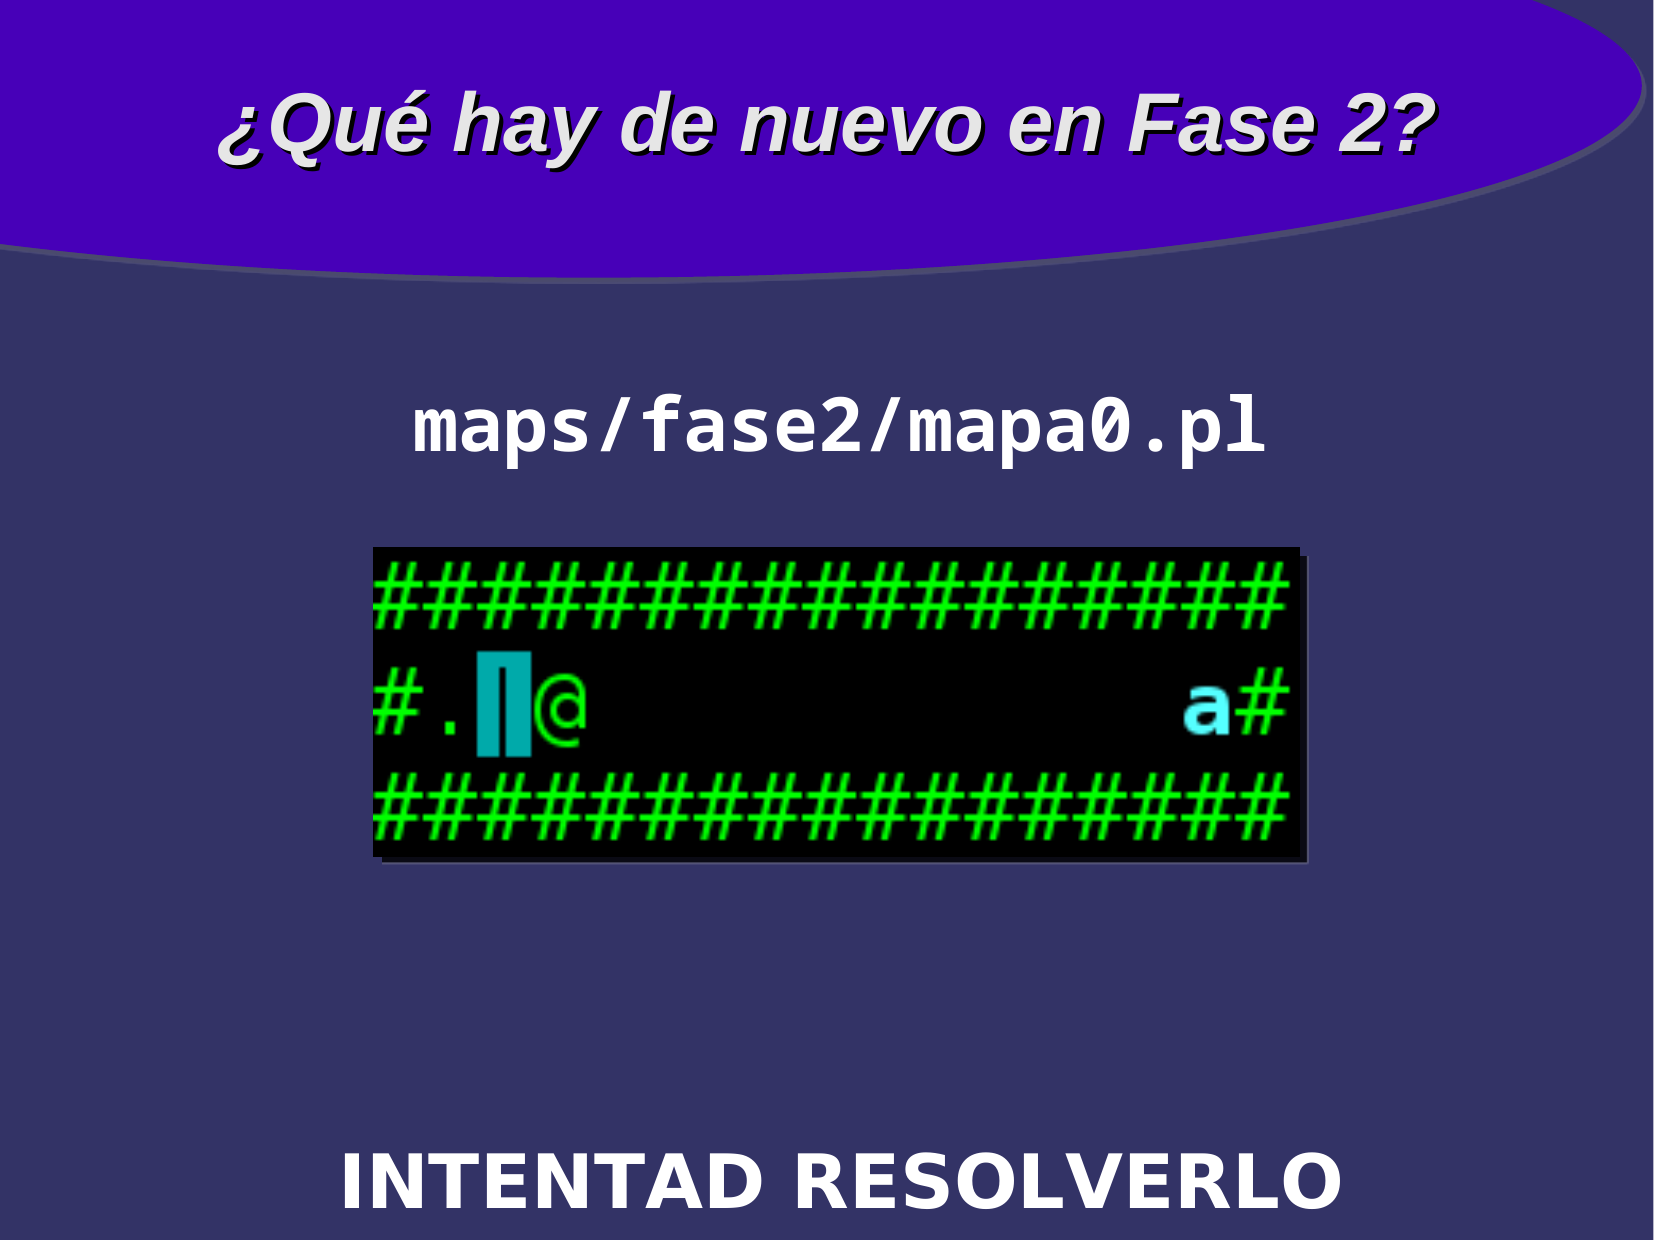

# ¿Qué hay de nuevo en Fase 2?
maps/fase2/mapa0.pl
INTENTAD RESOLVERLO